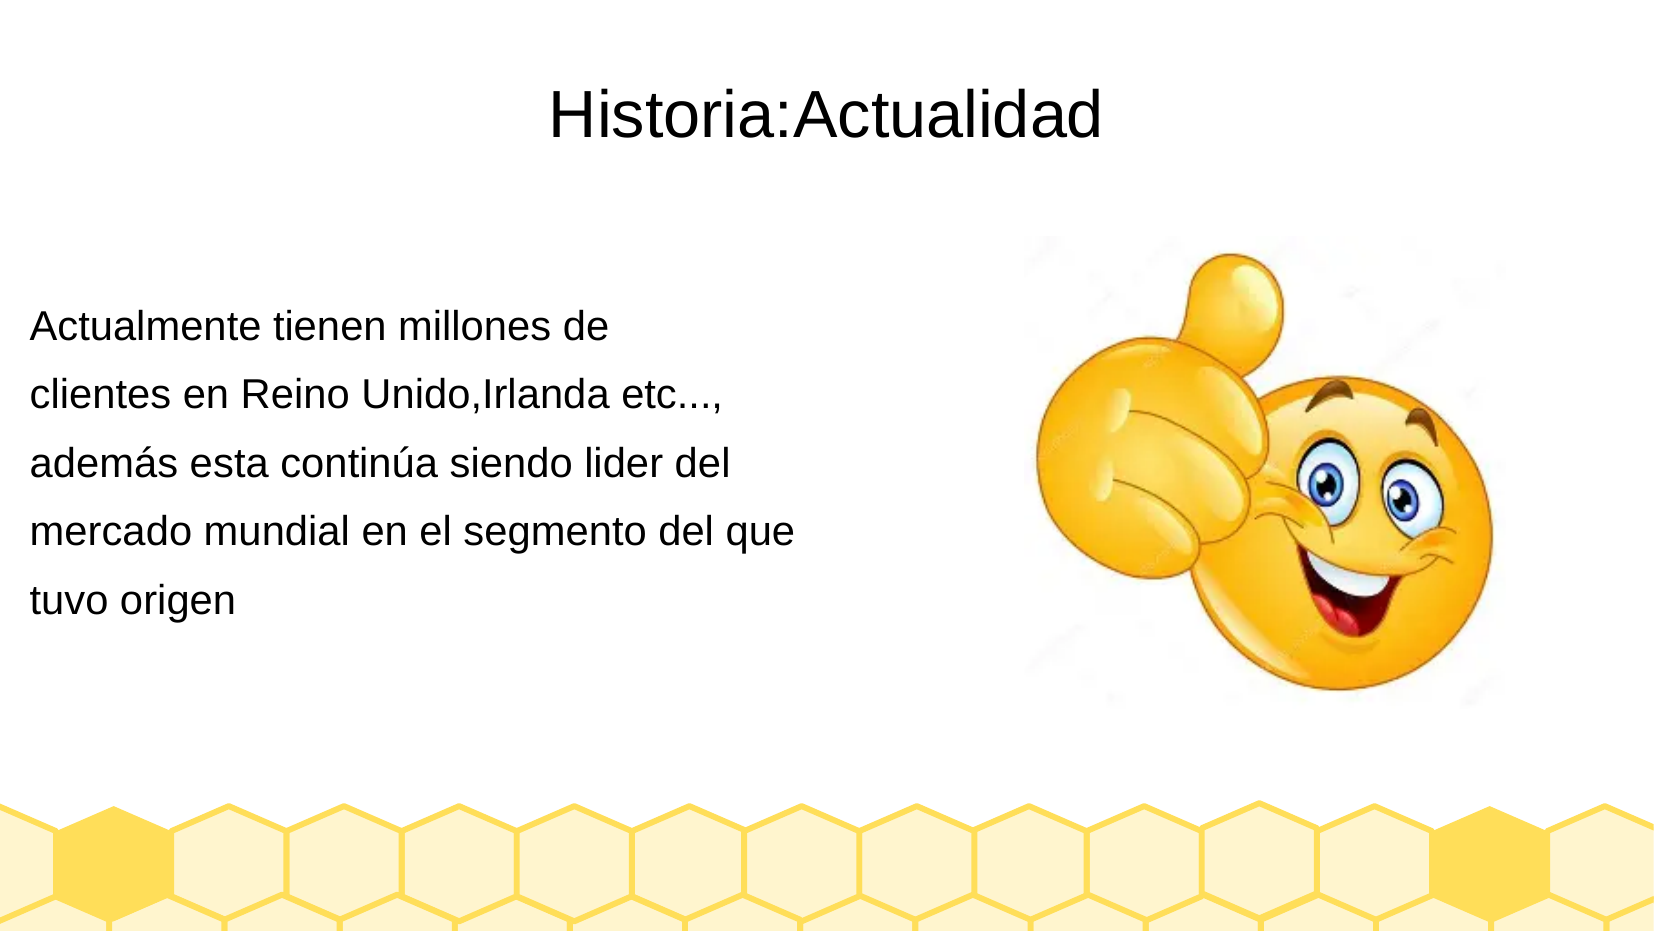

# Historia:Actualidad
Actualmente tienen millones de
clientes en Reino Unido,Irlanda etc...,
además esta continúa siendo lider del
mercado mundial en el segmento del que
tuvo origen